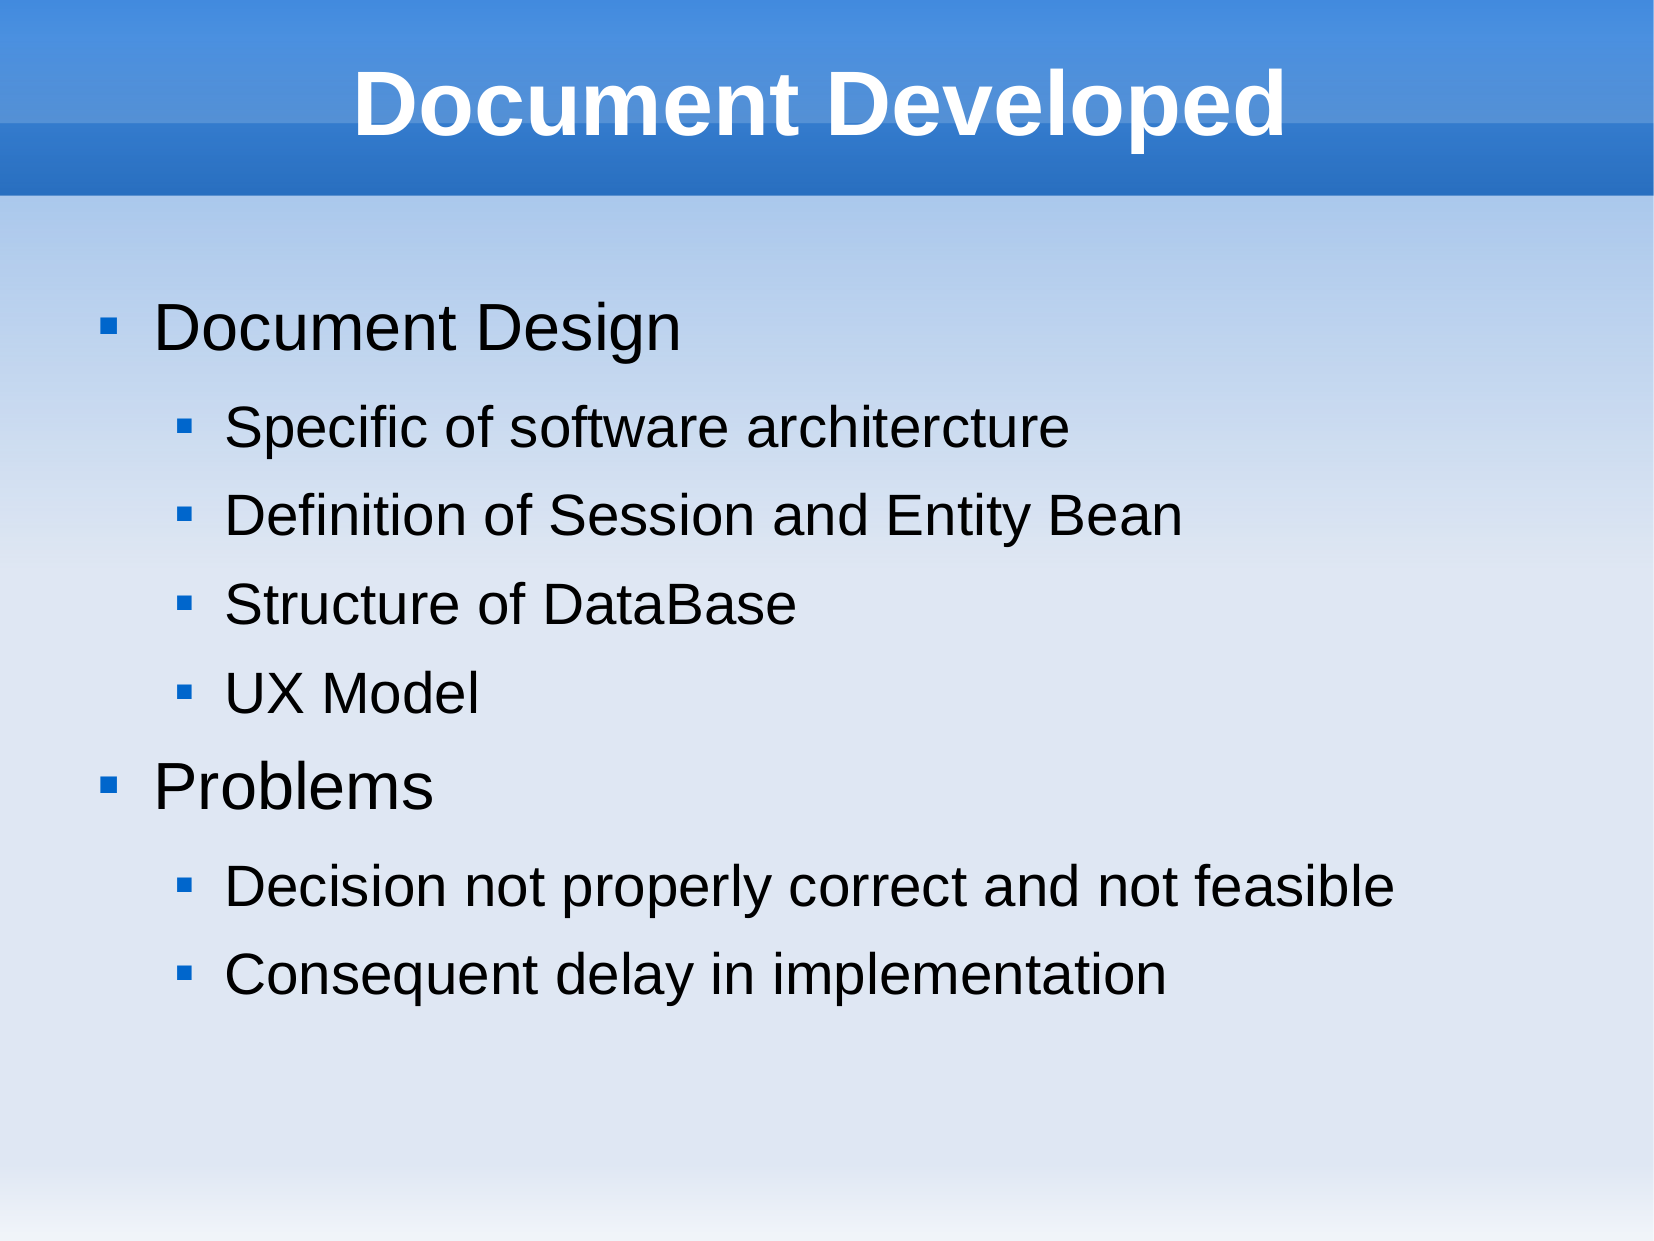

# Document Developed
Document Design
Specific of software architercture
Definition of Session and Entity Bean
Structure of DataBase
UX Model
Problems
Decision not properly correct and not feasible
Consequent delay in implementation